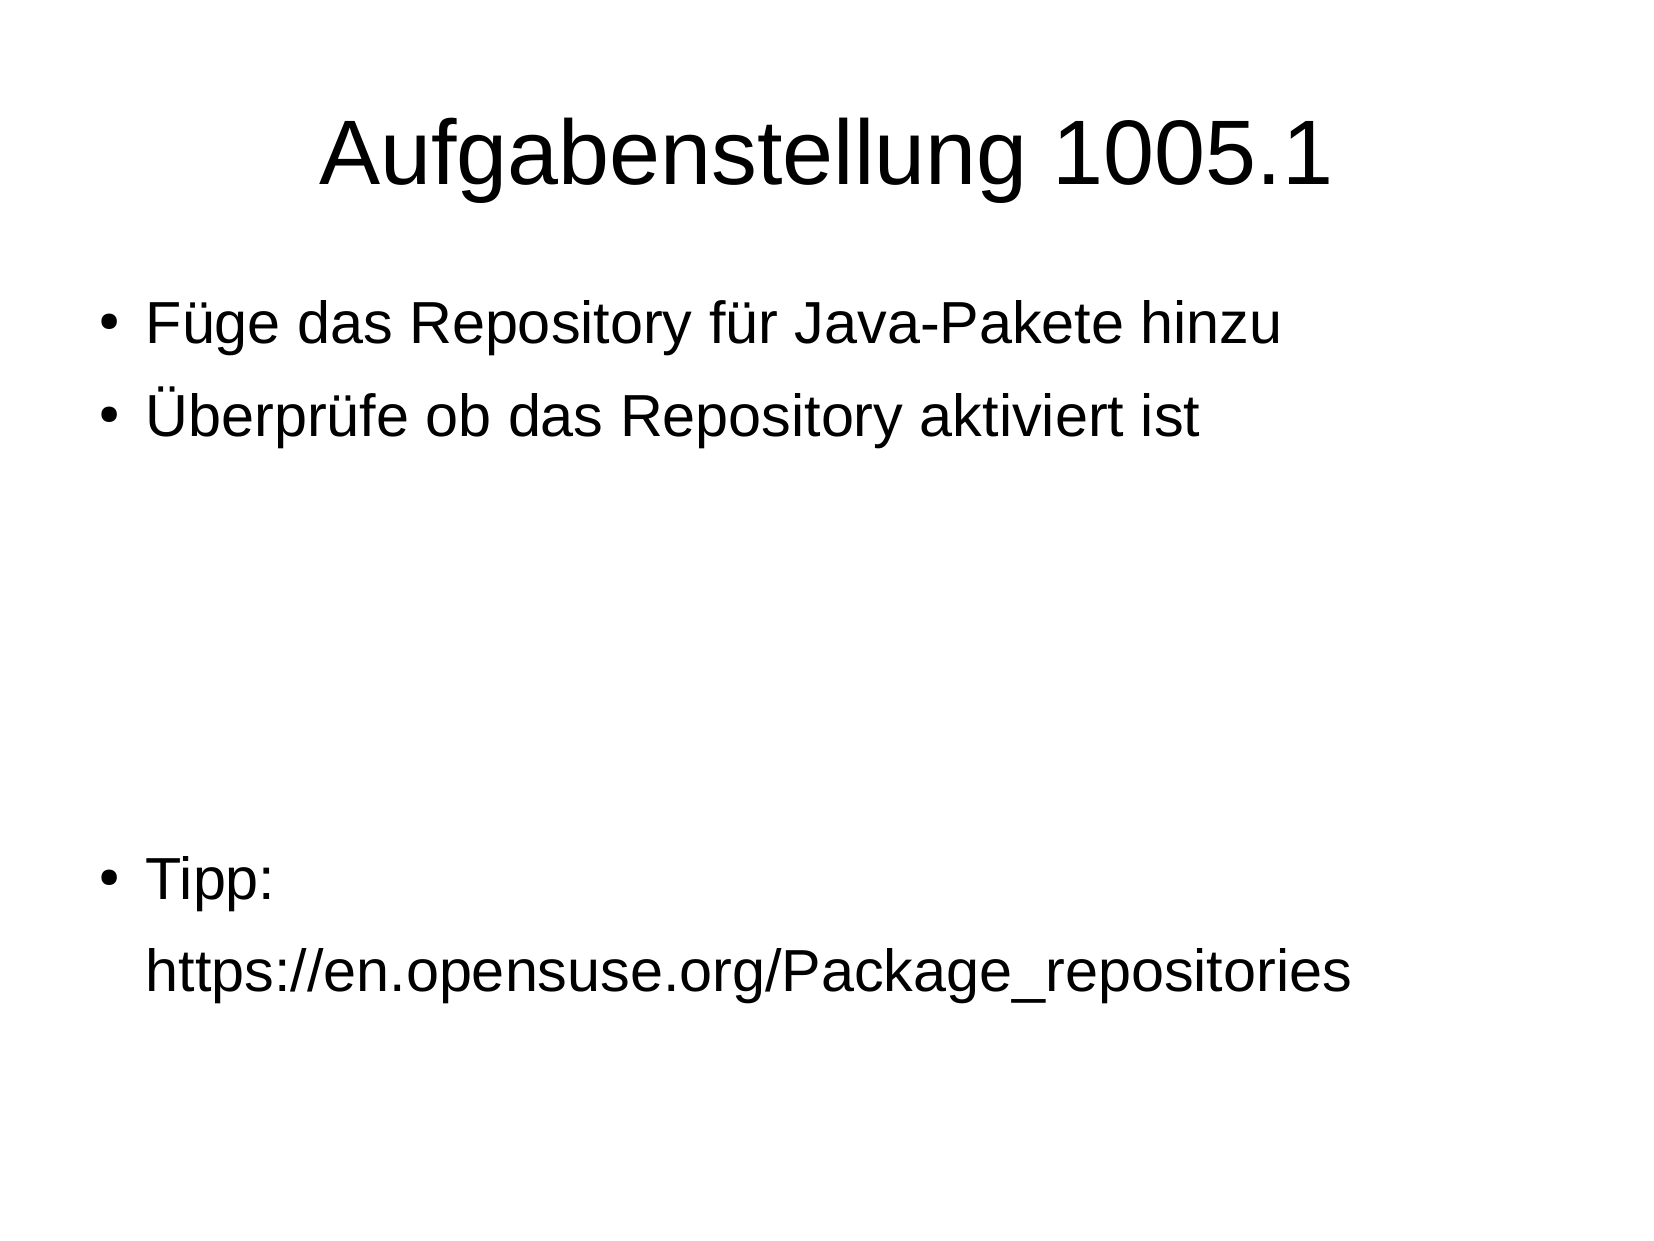

# Aufgabenstellung 1005.1
Füge das Repository für Java-Pakete hinzu
Überprüfe ob das Repository aktiviert ist
Tipp:
https://en.opensuse.org/Package_repositories